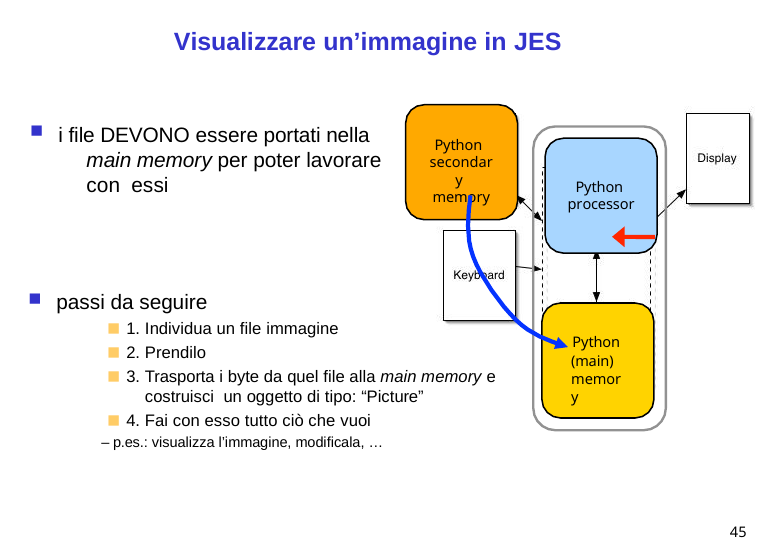

# Visualizzare un’immagine in JES
i file DEVONO essere portati nella main memory per poter lavorare con essi
Python secondary memory
Python processor
passi da seguire
1. Individua un file immagine
2. Prendilo
3. Trasporta i byte da quel file alla main memory e costruisci un oggetto di tipo: “Picture”
4. Fai con esso tutto ciò che vuoi
– p.es.: visualizza l’immagine, modificala, …
Python (main) memory
45